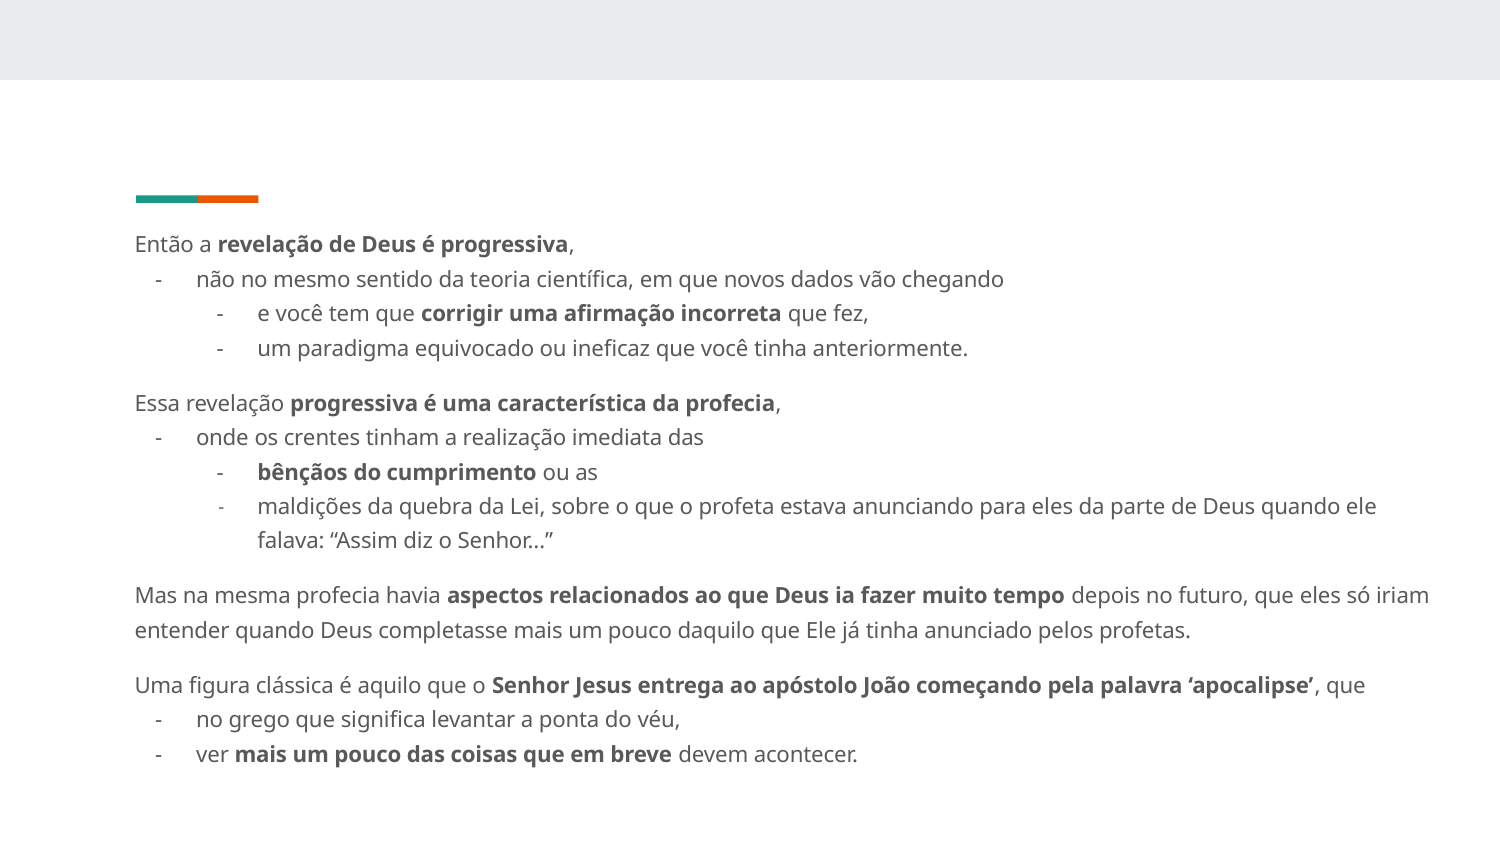

#
Então a revelação de Deus é progressiva,
não no mesmo sentido da teoria científica, em que novos dados vão chegando
e você tem que corrigir uma afirmação incorreta que fez,
um paradigma equivocado ou ineficaz que você tinha anteriormente.
Essa revelação progressiva é uma característica da profecia,
onde os crentes tinham a realização imediata das
bênçãos do cumprimento ou as
maldições da quebra da Lei, sobre o que o profeta estava anunciando para eles da parte de Deus quando ele falava: “Assim diz o Senhor…”
Mas na mesma profecia havia aspectos relacionados ao que Deus ia fazer muito tempo depois no futuro, que eles só iriam entender quando Deus completasse mais um pouco daquilo que Ele já tinha anunciado pelos profetas.
Uma figura clássica é aquilo que o Senhor Jesus entrega ao apóstolo João começando pela palavra ‘apocalipse’, que
no grego que significa levantar a ponta do véu,
ver mais um pouco das coisas que em breve devem acontecer.